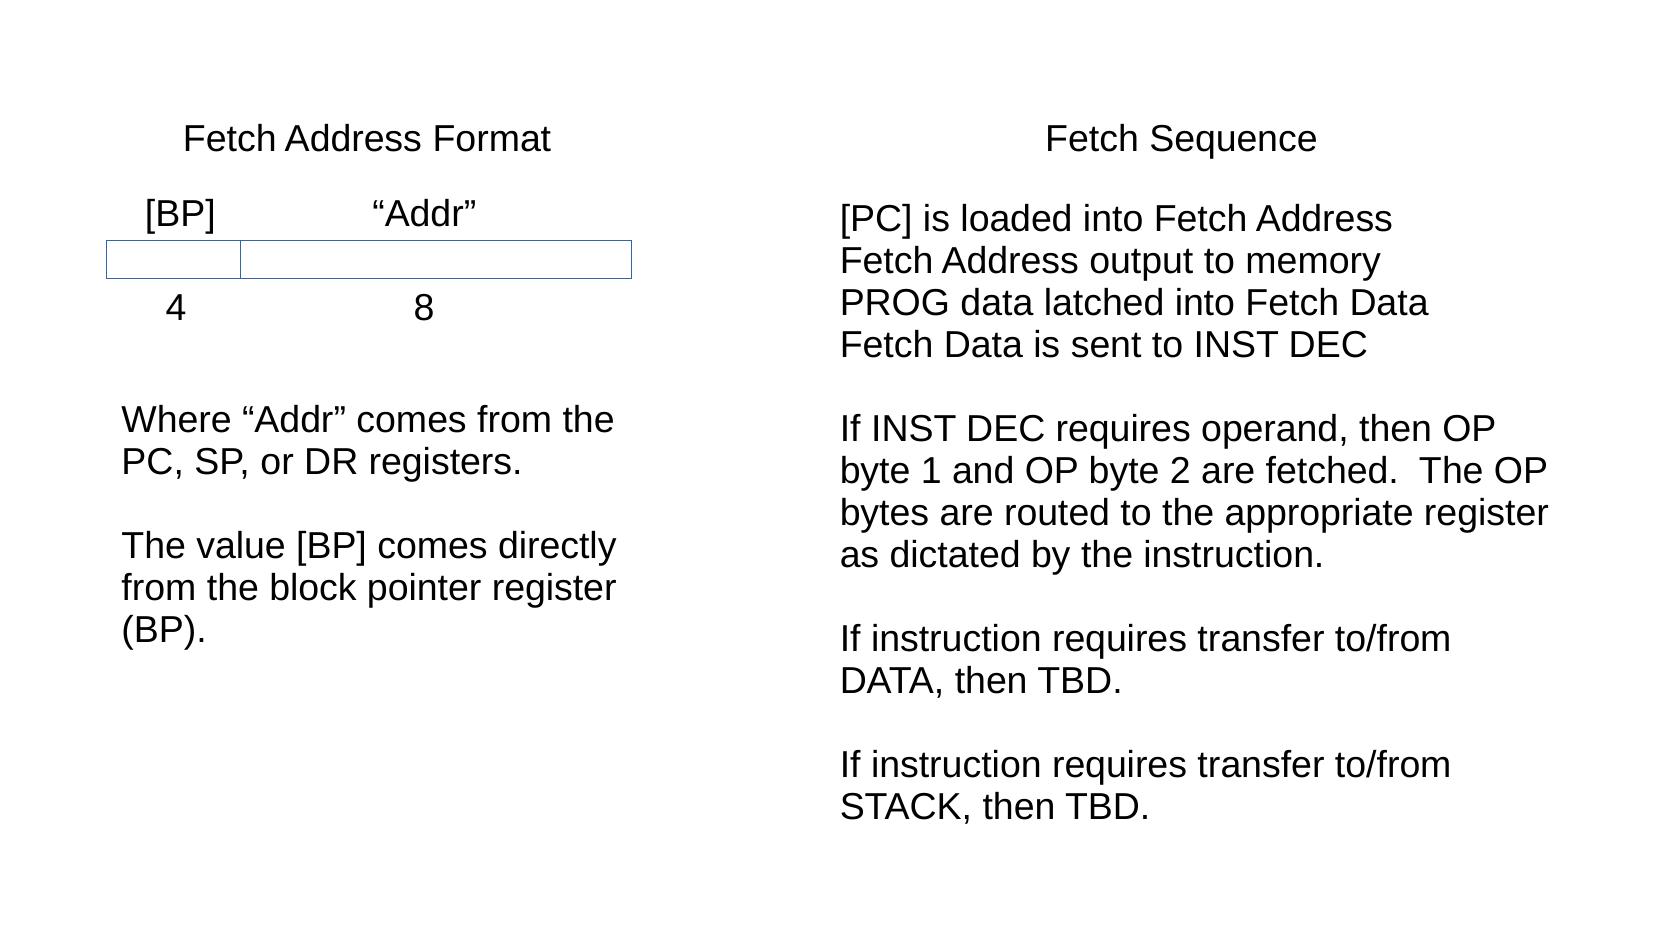

Fetch Address Format
Fetch Sequence
[BP]
“Addr”
[PC] is loaded into Fetch Address
Fetch Address output to memory
PROG data latched into Fetch Data
Fetch Data is sent to INST DEC
If INST DEC requires operand, then OP byte 1 and OP byte 2 are fetched. The OP bytes are routed to the appropriate register as dictated by the instruction.
If instruction requires transfer to/from DATA, then TBD.
If instruction requires transfer to/from STACK, then TBD.
4
8
Where “Addr” comes from the PC, SP, or DR registers.
The value [BP] comes directly from the block pointer register (BP).